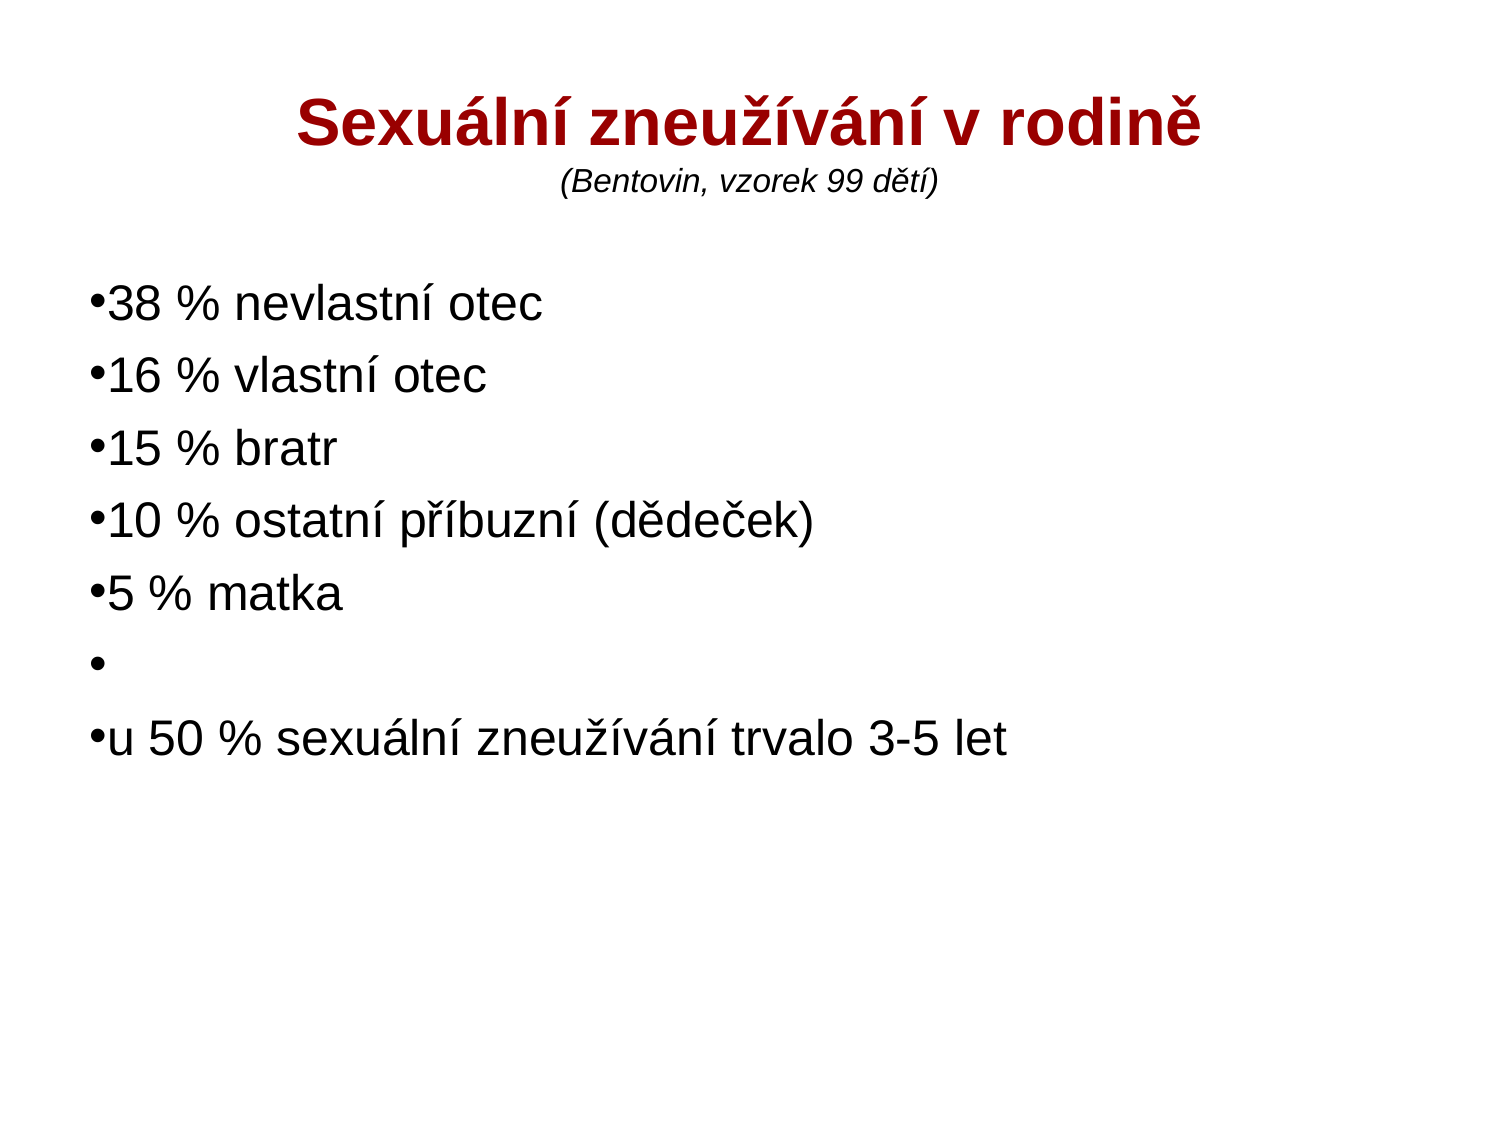

# Sexuální zneužívání v rodině (Bentovin, vzorek 99 dětí)
38 % nevlastní otec
16 % vlastní otec
15 % bratr
10 % ostatní příbuzní (dědeček)
5 % matka
u 50 % sexuální zneužívání trvalo 3-5 let